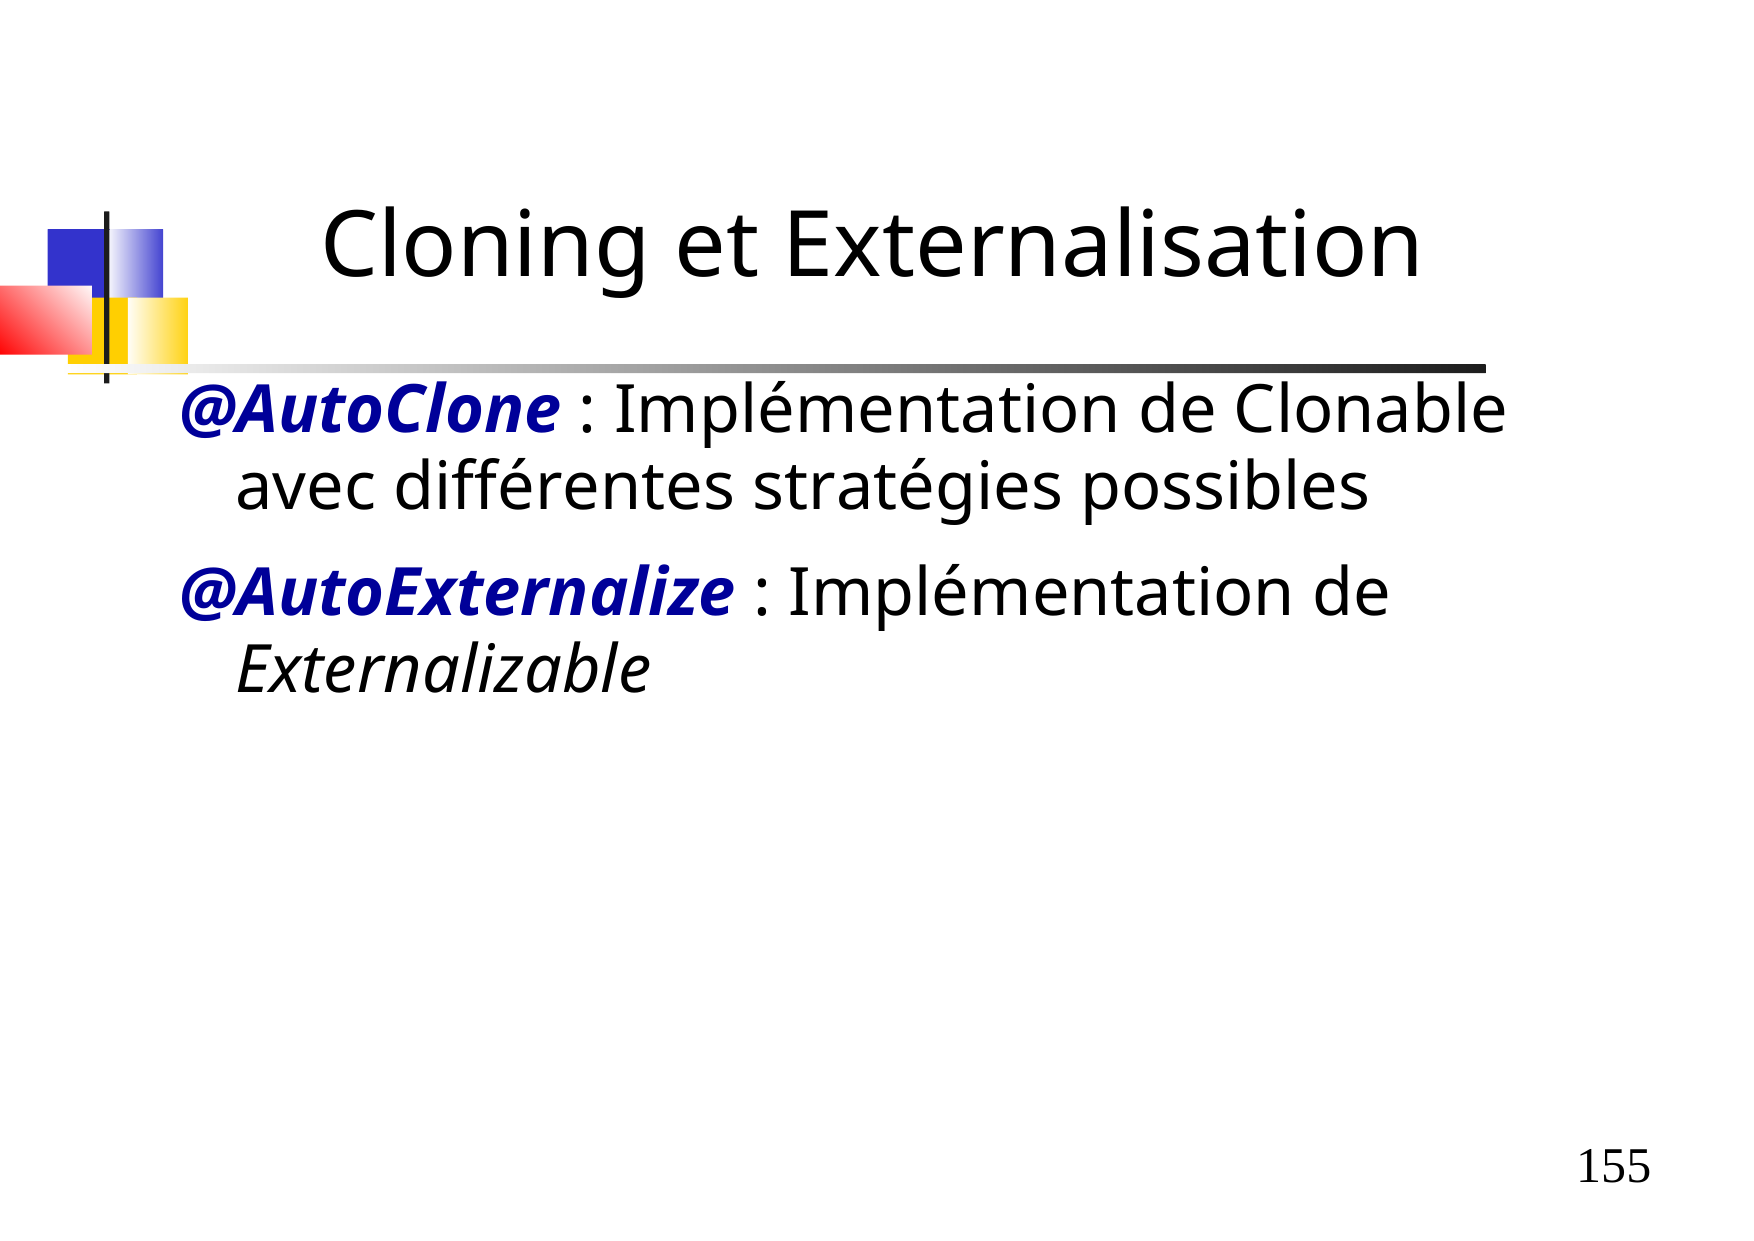

# Cloning et Externalisation
@AutoClone : Implémentation de Clonable avec différentes stratégies possibles
@AutoExternalize : Implémentation de Externalizable